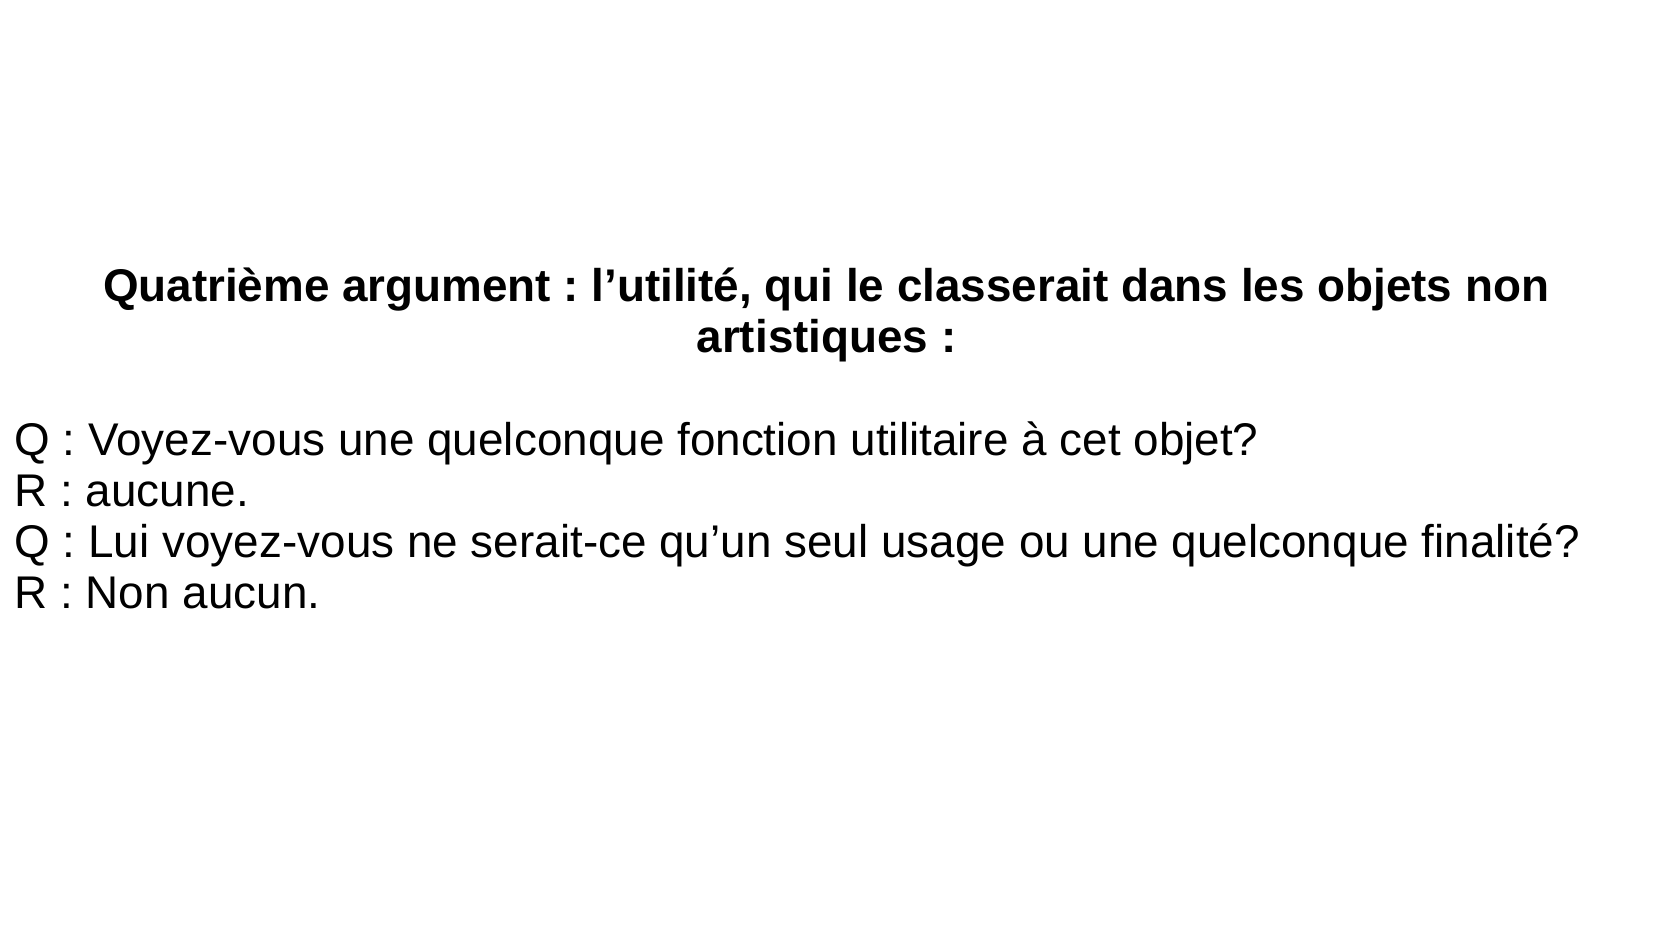

Quatrième argument : l’utilité, qui le classerait dans les objets non artistiques :
Q : Voyez-vous une quelconque fonction utilitaire à cet objet?
R : aucune.
Q : Lui voyez-vous ne serait-ce qu’un seul usage ou une quelconque finalité?
R : Non aucun.